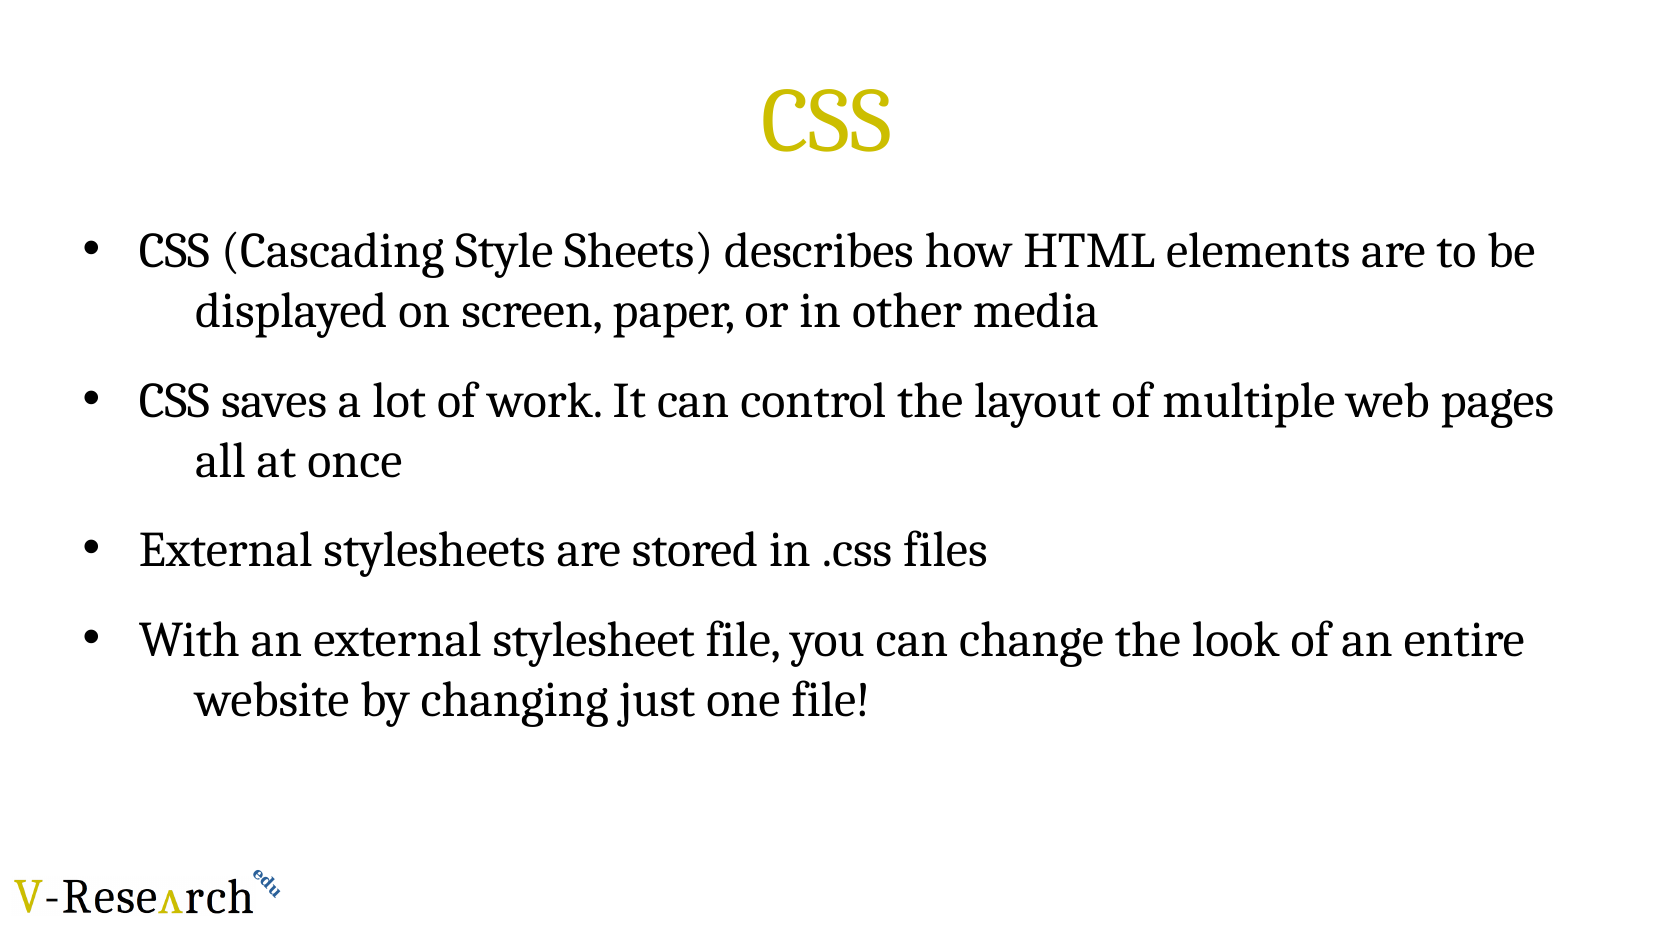

# CSS
CSS (Cascading Style Sheets) describes how HTML elements are to be displayed on screen, paper, or in other media
CSS saves a lot of work. It can control the layout of multiple web pages all at once
External stylesheets are stored in .css files
With an external stylesheet file, you can change the look of an entire website by changing just one file!
edu